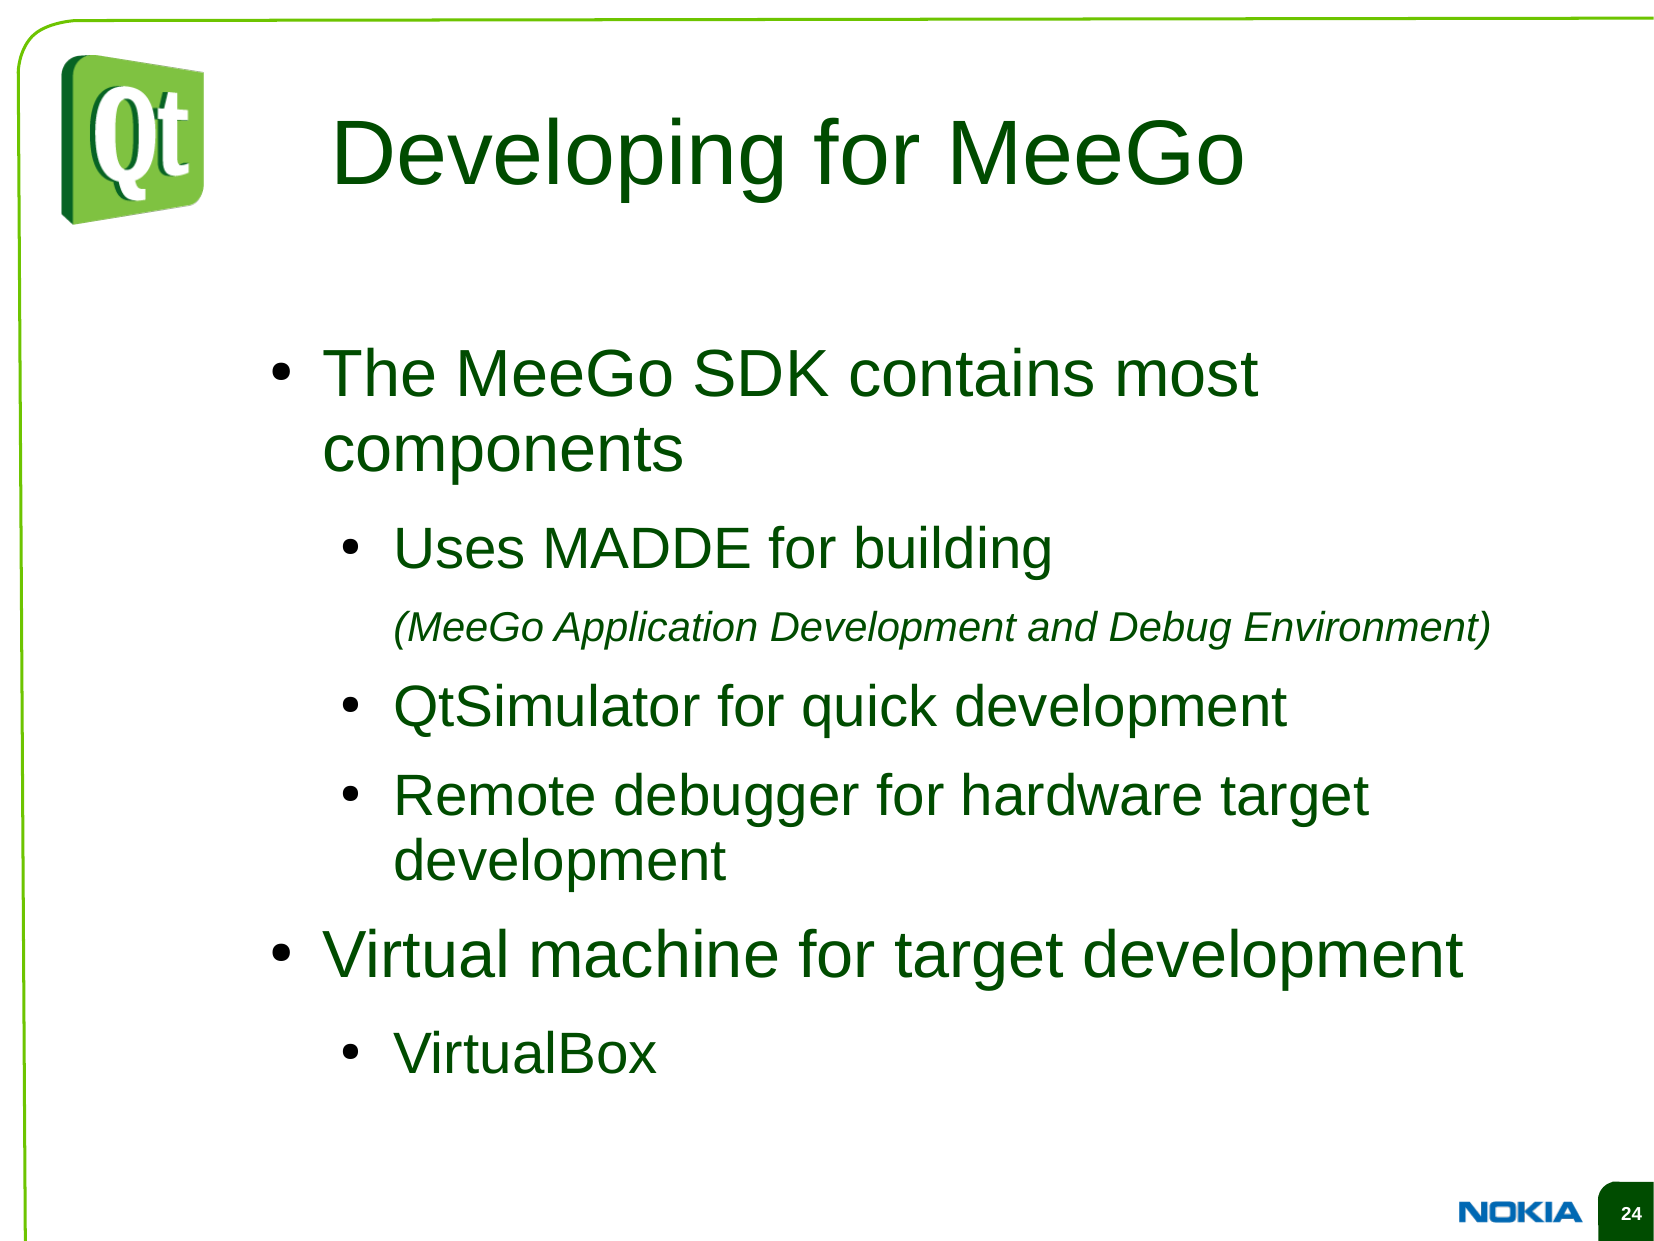

# Developing for MeeGo
The MeeGo SDK contains most components
Uses MADDE for building
(MeeGo Application Development and Debug Environment)
QtSimulator for quick development
Remote debugger for hardware target development
Virtual machine for target development
VirtualBox